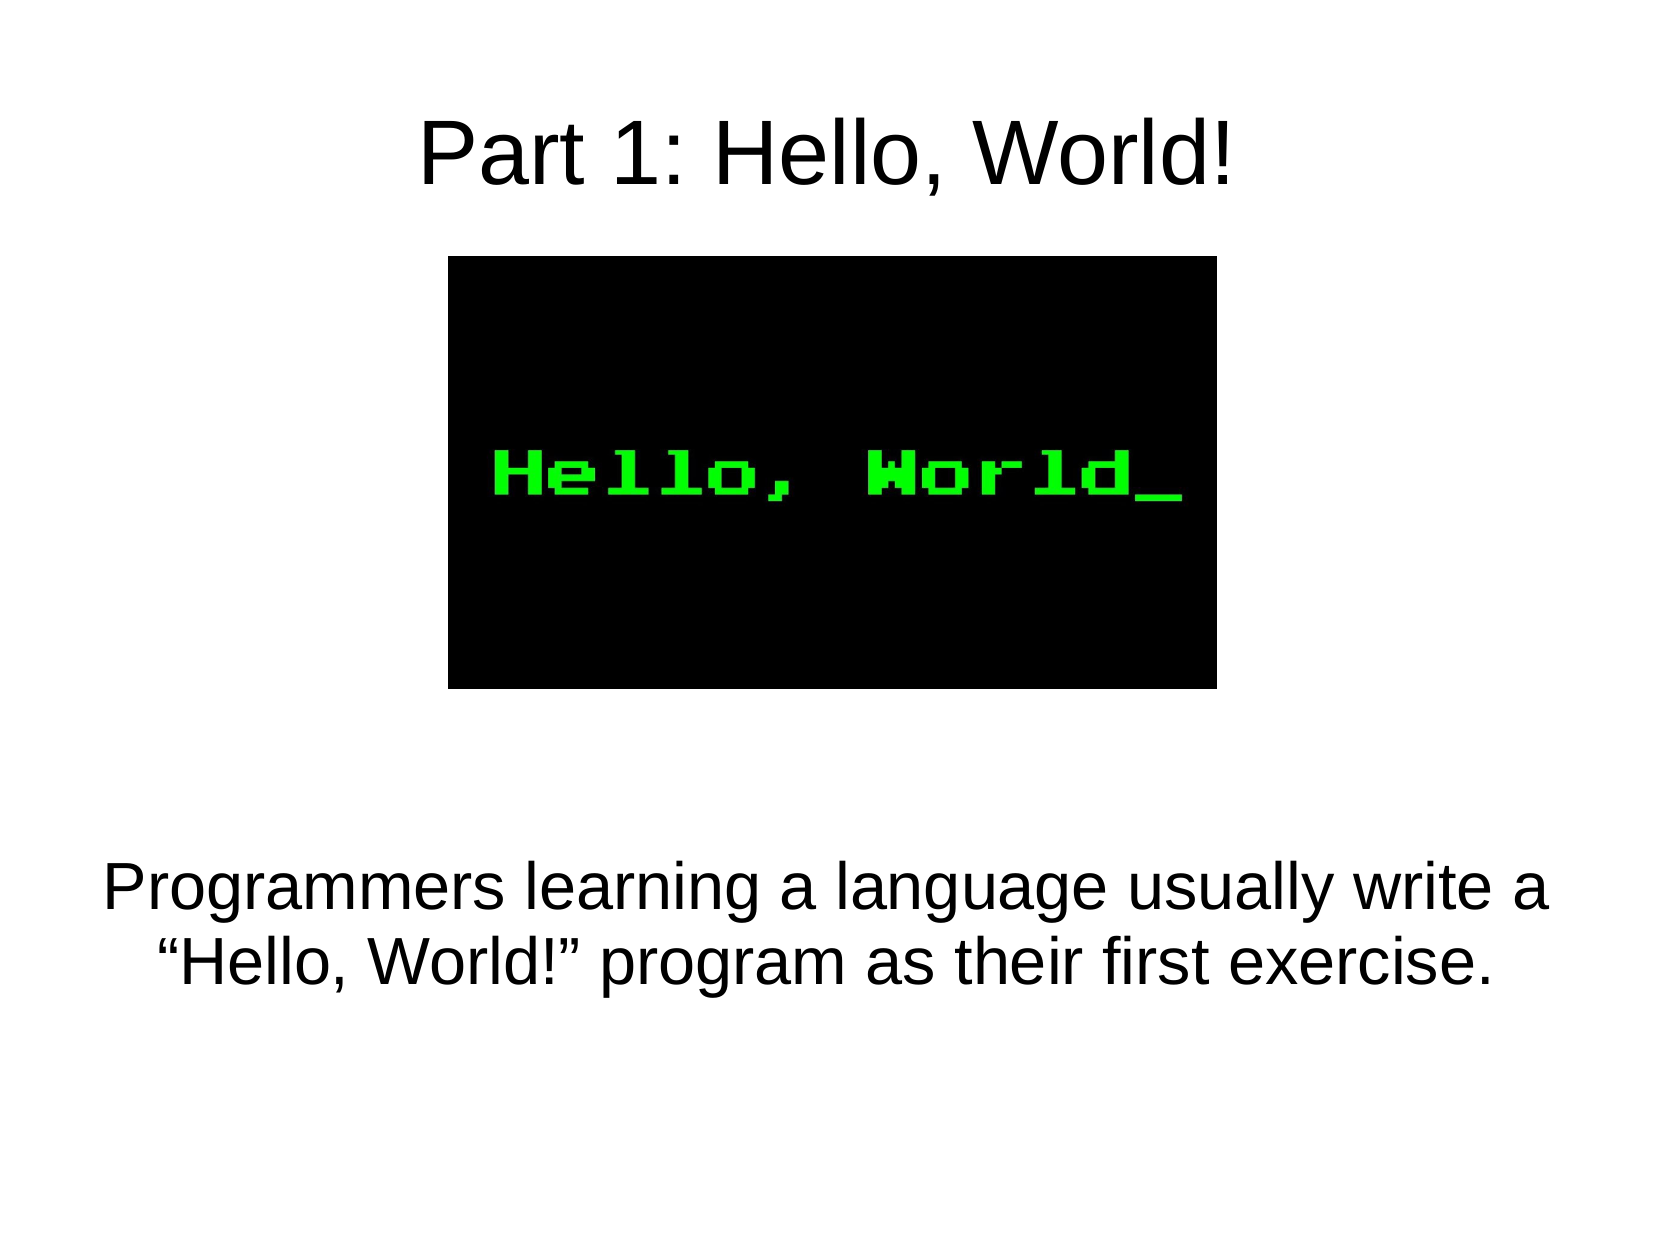

# Part 1: Hello, World!
Programmers learning a language usually write a “Hello, World!” program as their first exercise.